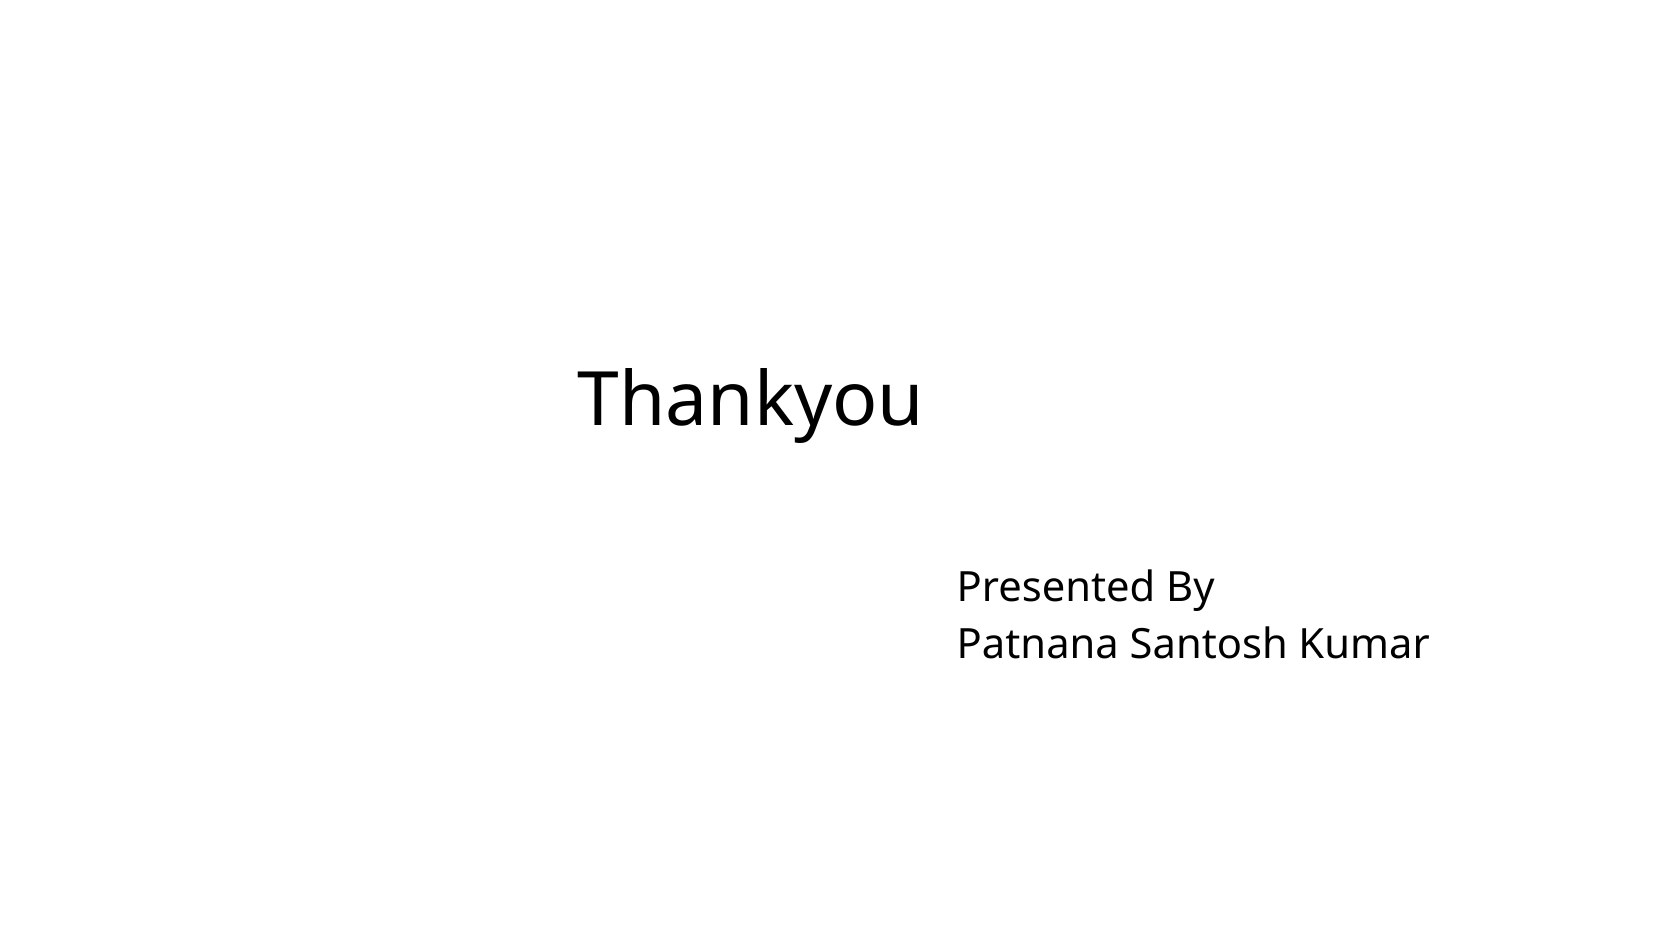

# Thankyou
Presented By
Patnana Santosh Kumar